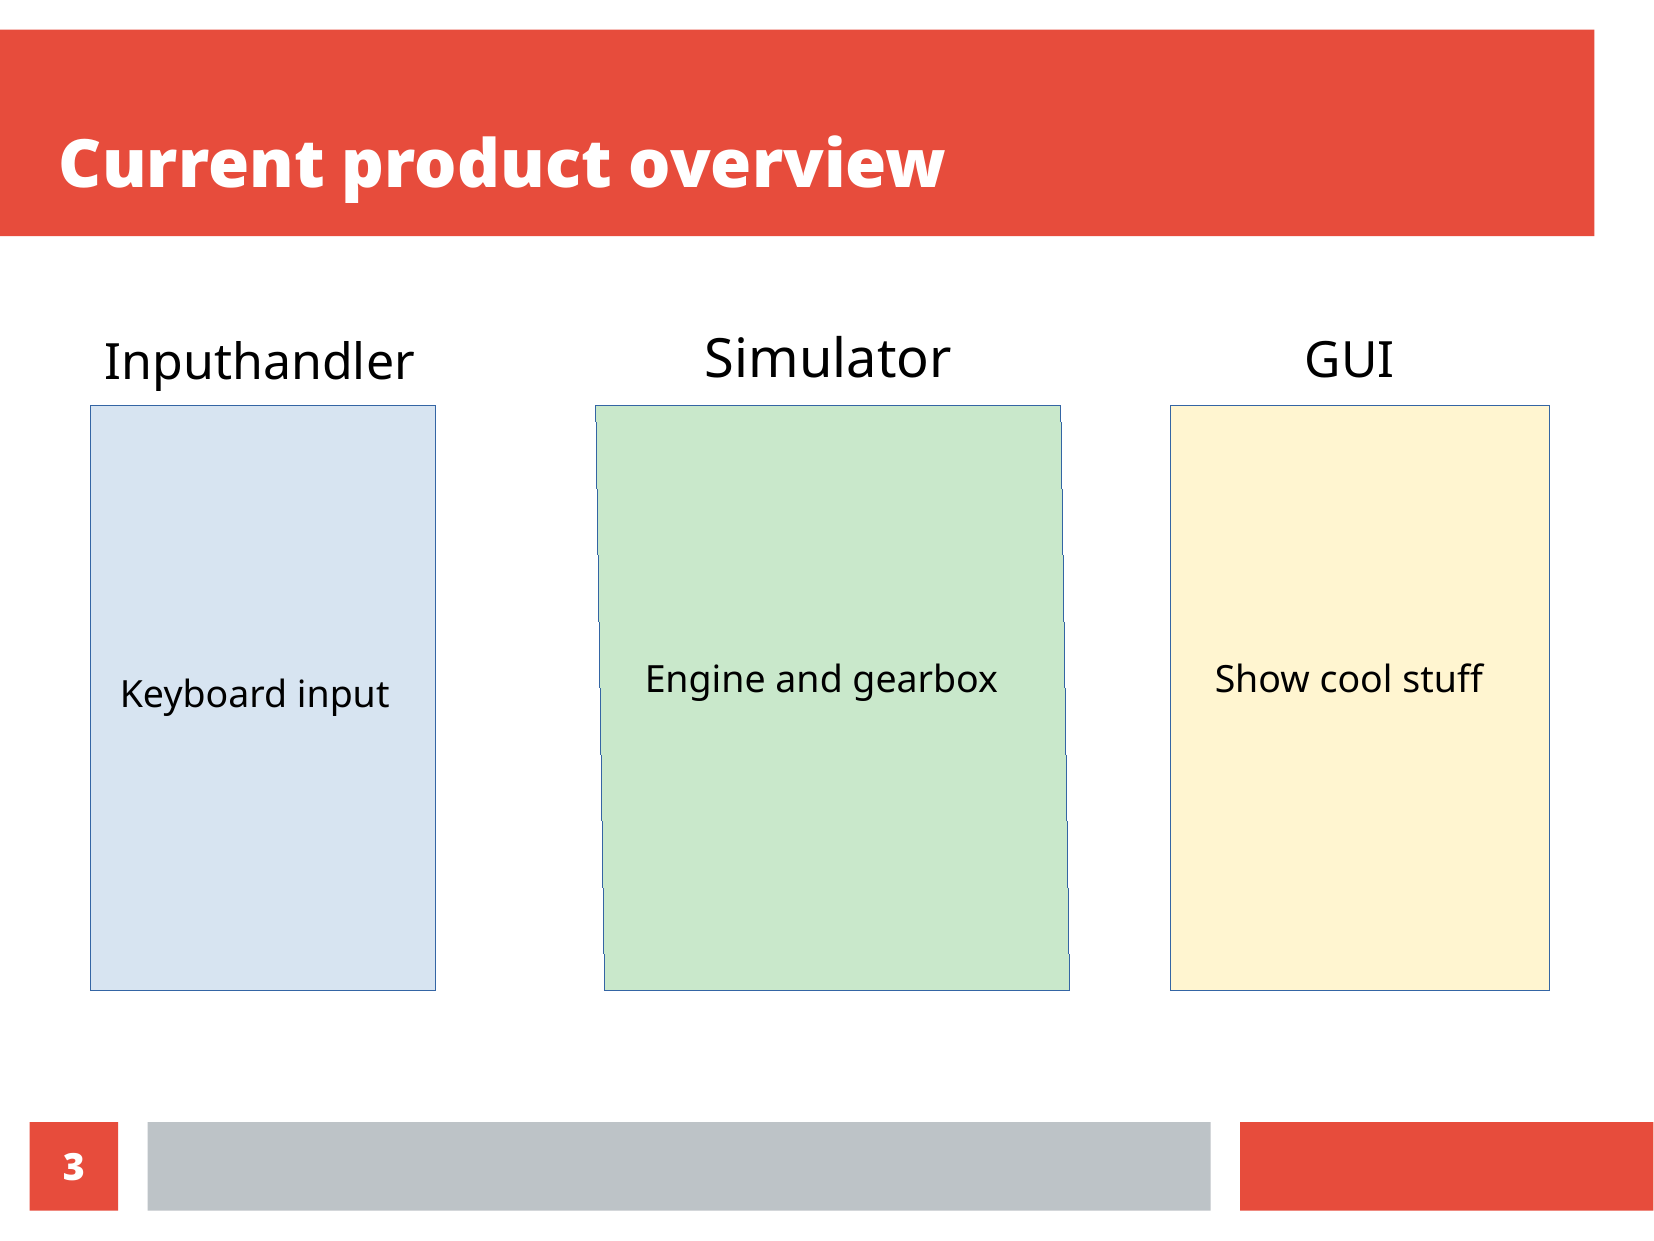

# Current product overview
Simulator
GUI
Inputhandler
Engine and gearbox
Show cool stuff
Keyboard input
3